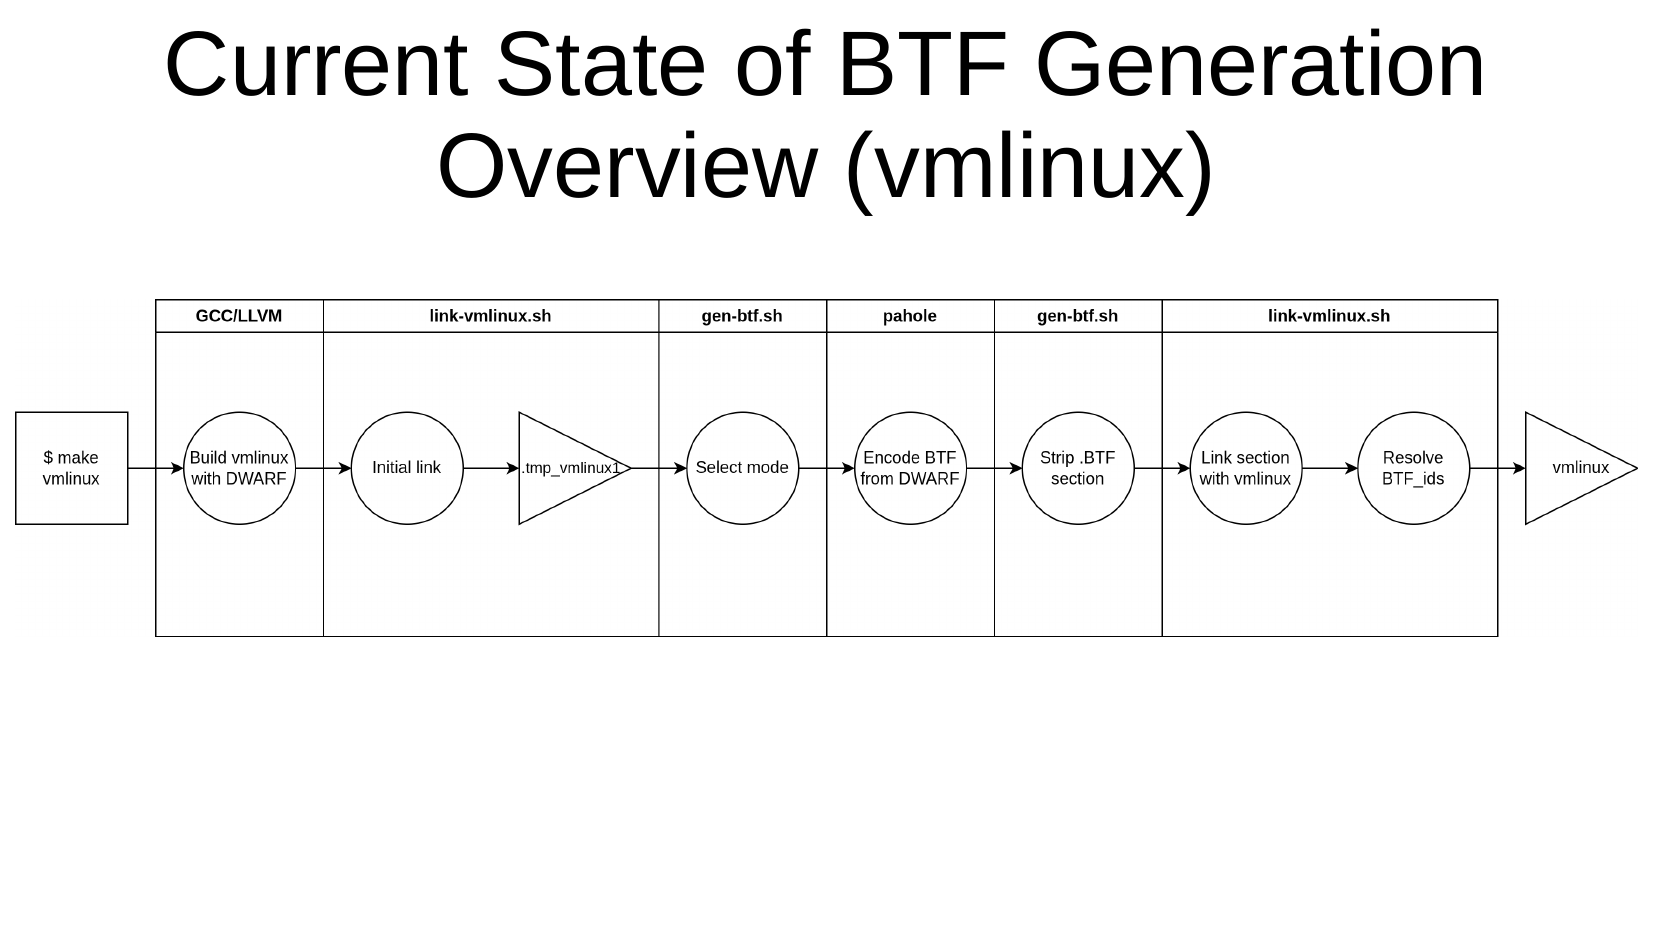

# Current State of BTF Generation Overview (vmlinux)